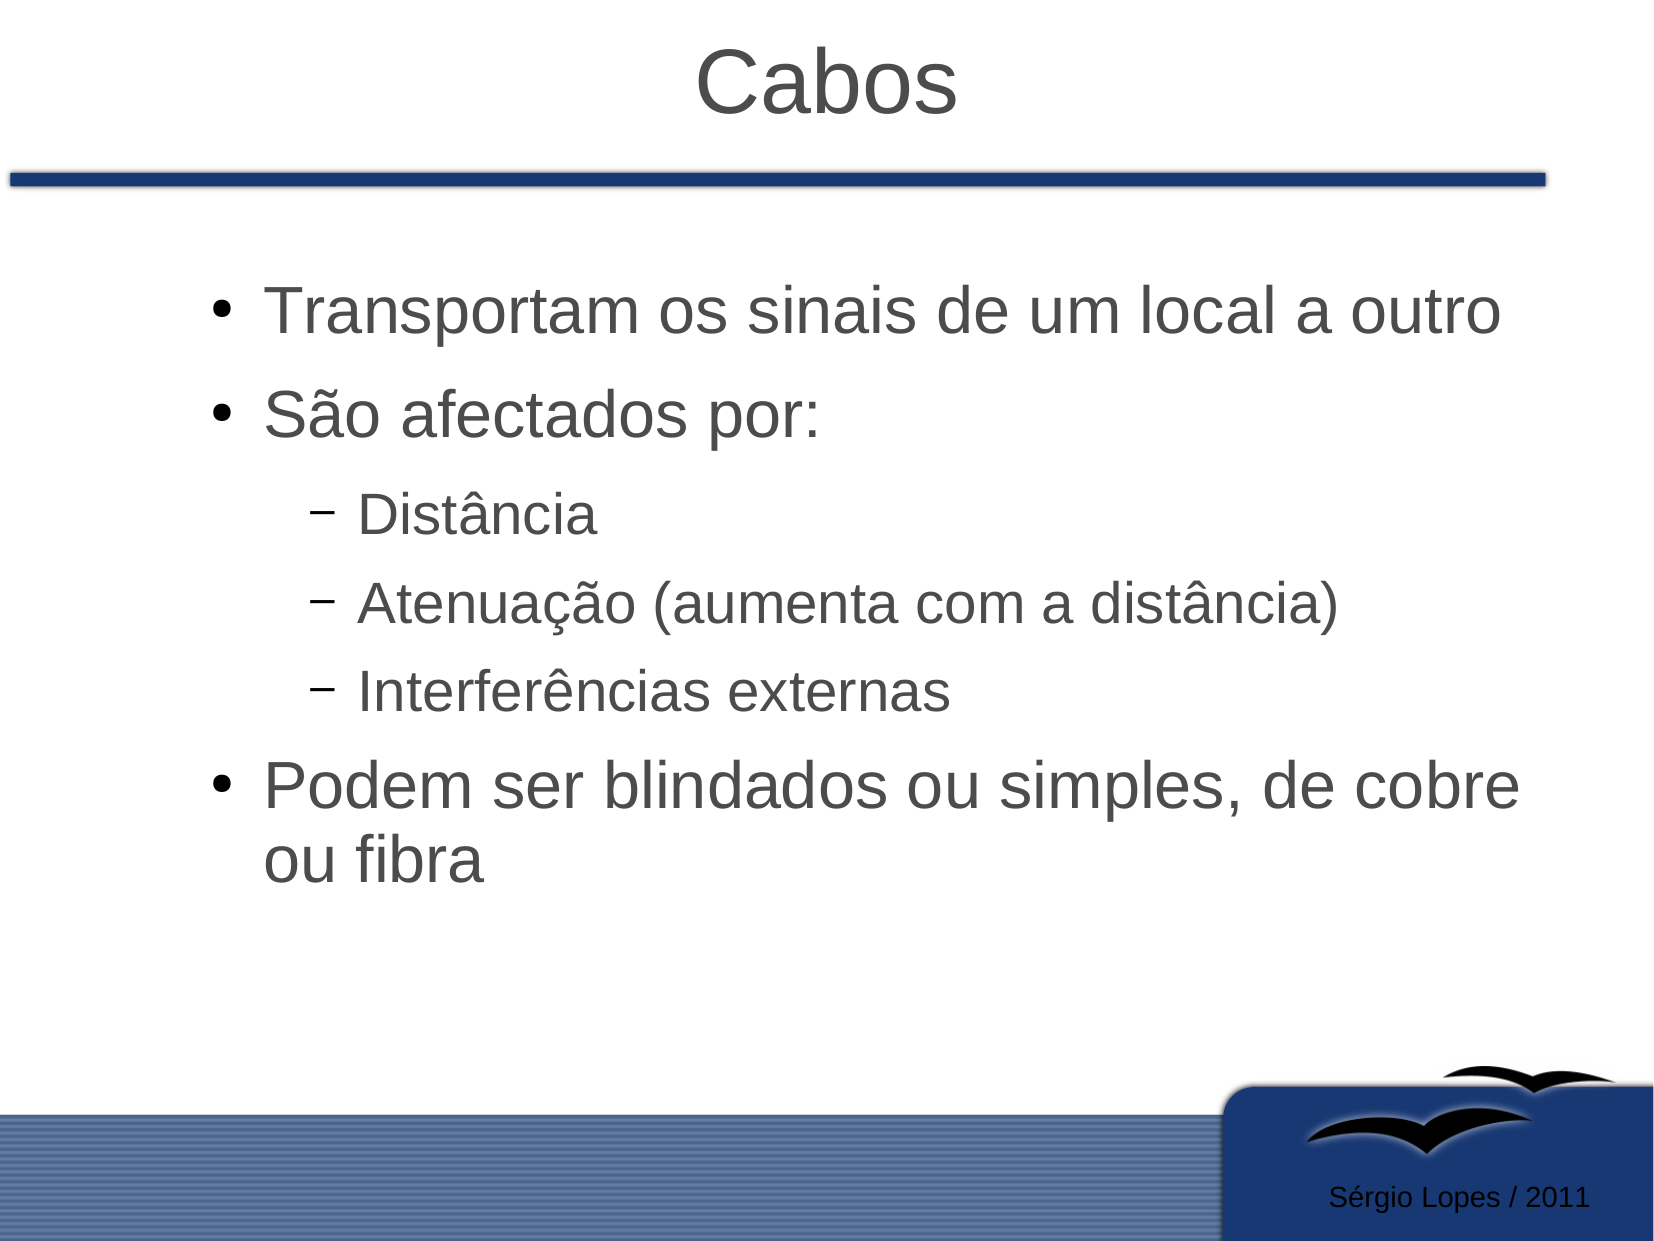

# Cabos
Transportam os sinais de um local a outro
São afectados por:
Distância
Atenuação (aumenta com a distância)
Interferências externas
Podem ser blindados ou simples, de cobre ou fibra
Sérgio Lopes / 2011